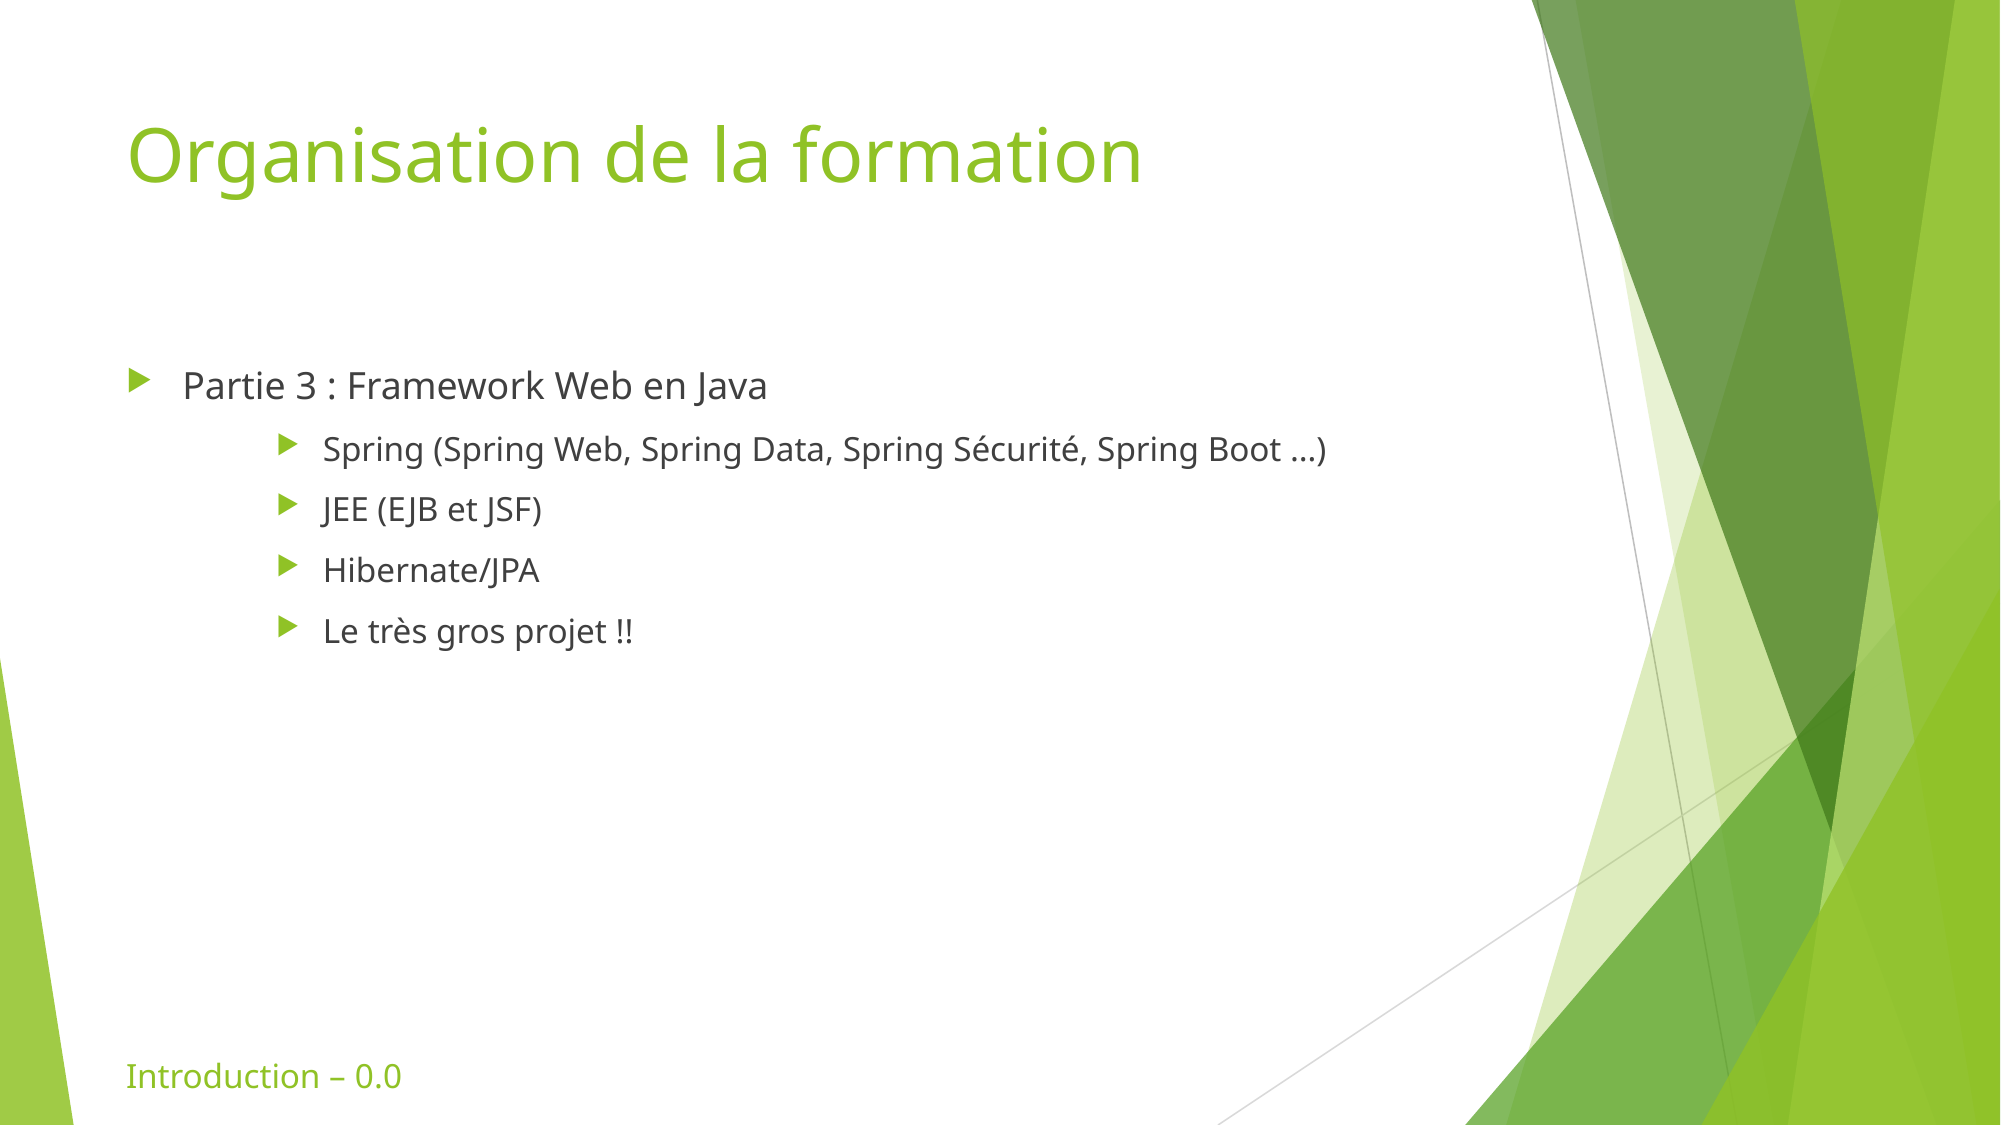

# Organisation de la formation
Partie 3 : Framework Web en Java
Spring (Spring Web, Spring Data, Spring Sécurité, Spring Boot …)
JEE (EJB et JSF)
Hibernate/JPA
Le très gros projet !!
Introduction – 0.0